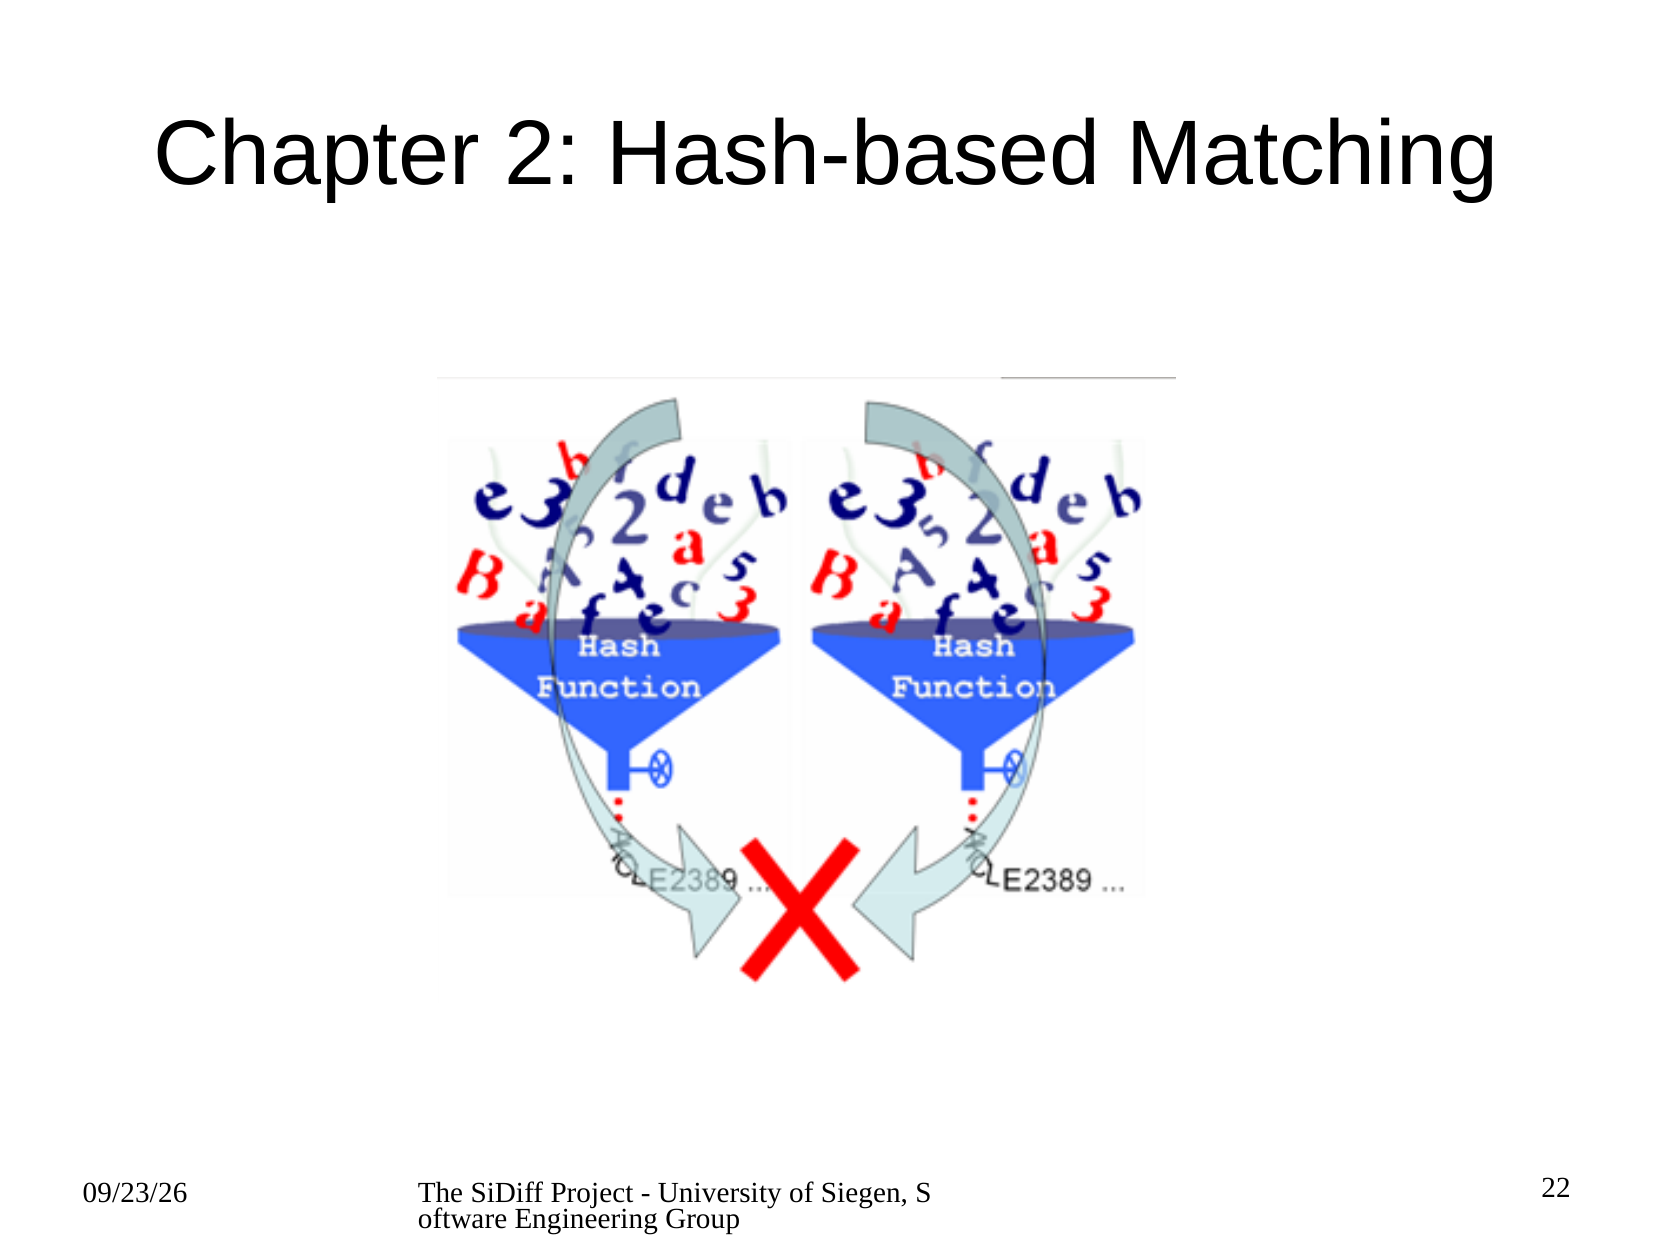

# Chapter 2: Hash-based Matching
22
The SiDiff Project - University of Siegen, Software Engineering Group